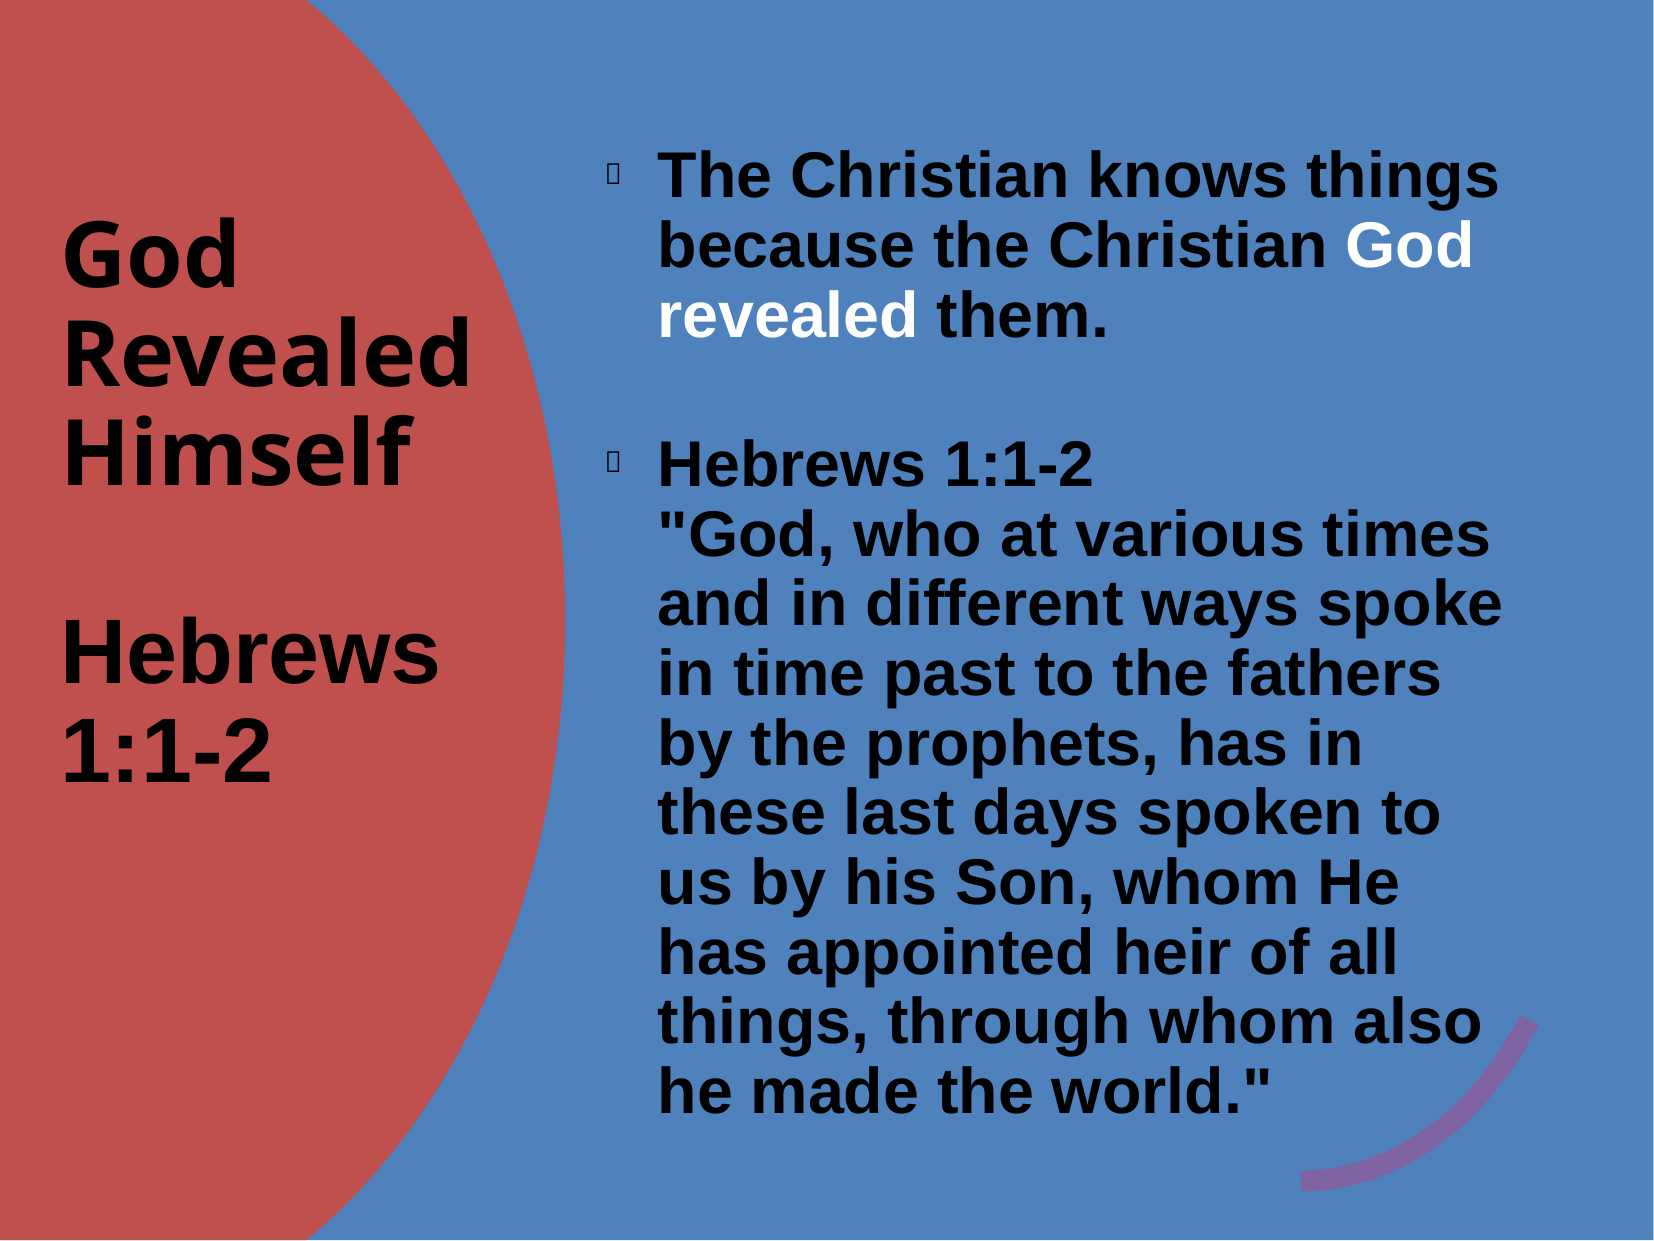

The Christian knows things because the Christian God revealed them.
# God Revealed Himself Hebrews 1:1-2
Hebrews 1:1-2
"God, who at various times and in different ways spoke in time past to the fathers by the prophets, has in these last days spoken to us by his Son, whom He has appointed heir of all things, through whom also he made the world."